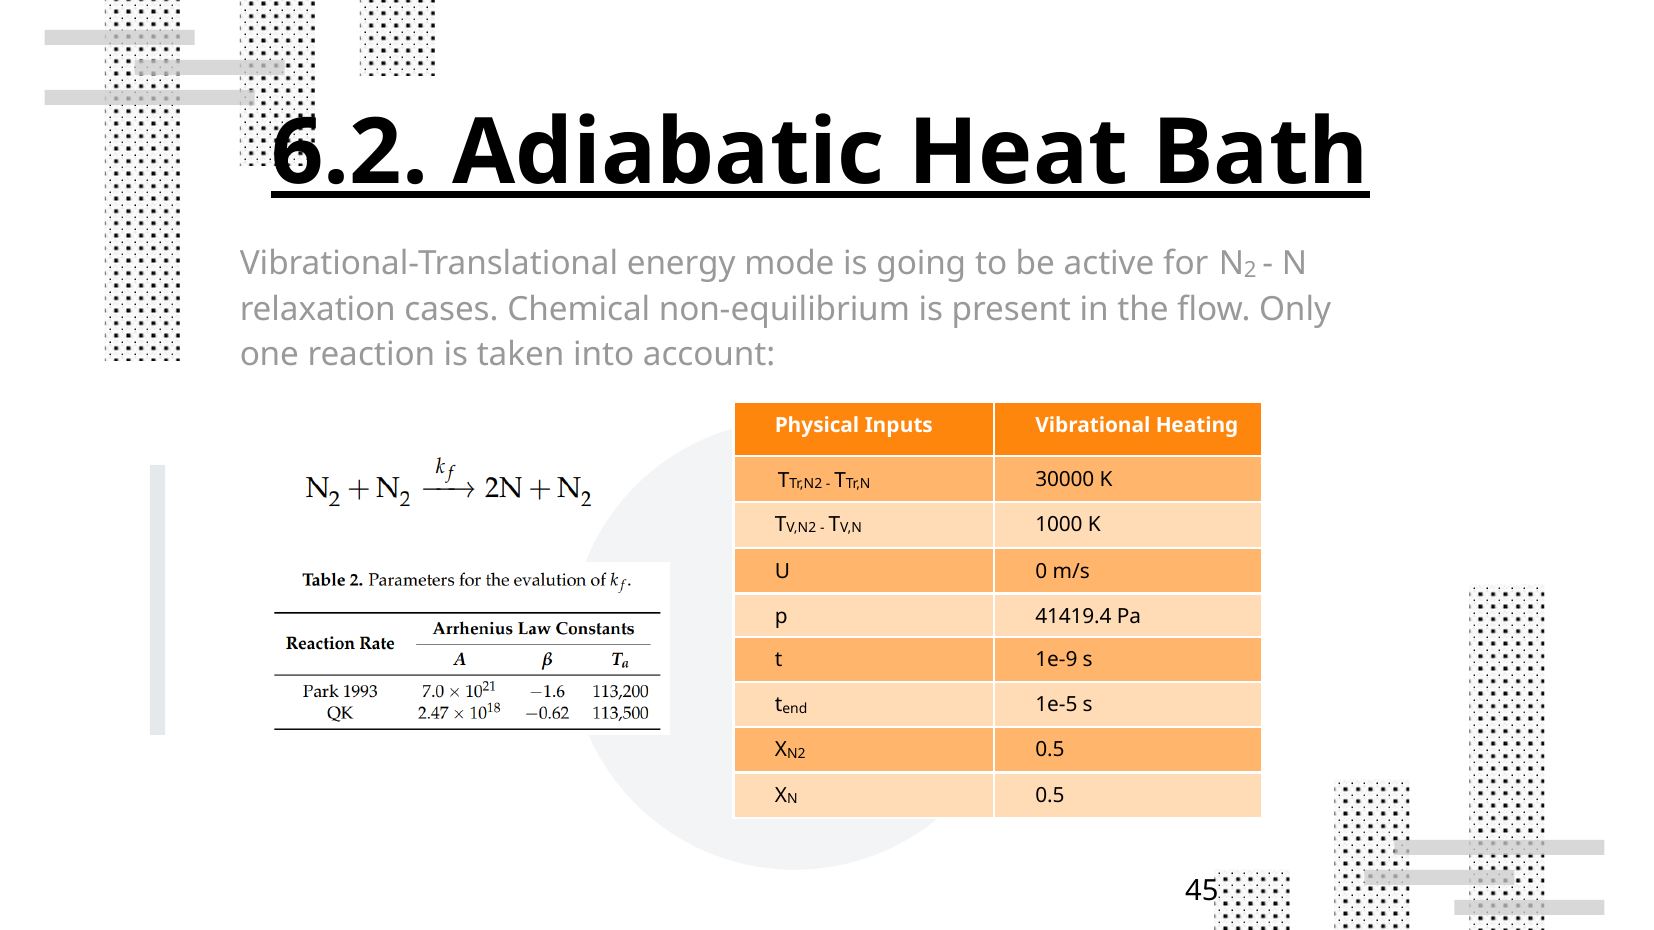

# 6.2. Adiabatic Heat Bath
Vibrational-Translational energy mode is going to be active for N2 - N relaxation cases. Chemical non-equilibrium is present in the flow. Only one reaction is taken into account:
| Physical Inputs | Vibrational Heating |
| --- | --- |
| TTr,N2 - TTr,N | 30000 K |
| TV,N2 - TV,N | 1000 K |
| U | 0 m/s |
| p | 41419.4 Pa |
| t | 1e-9 s |
| tend | 1e-5 s |
| XN2 | 0.5 |
| XN | 0.5 |
45